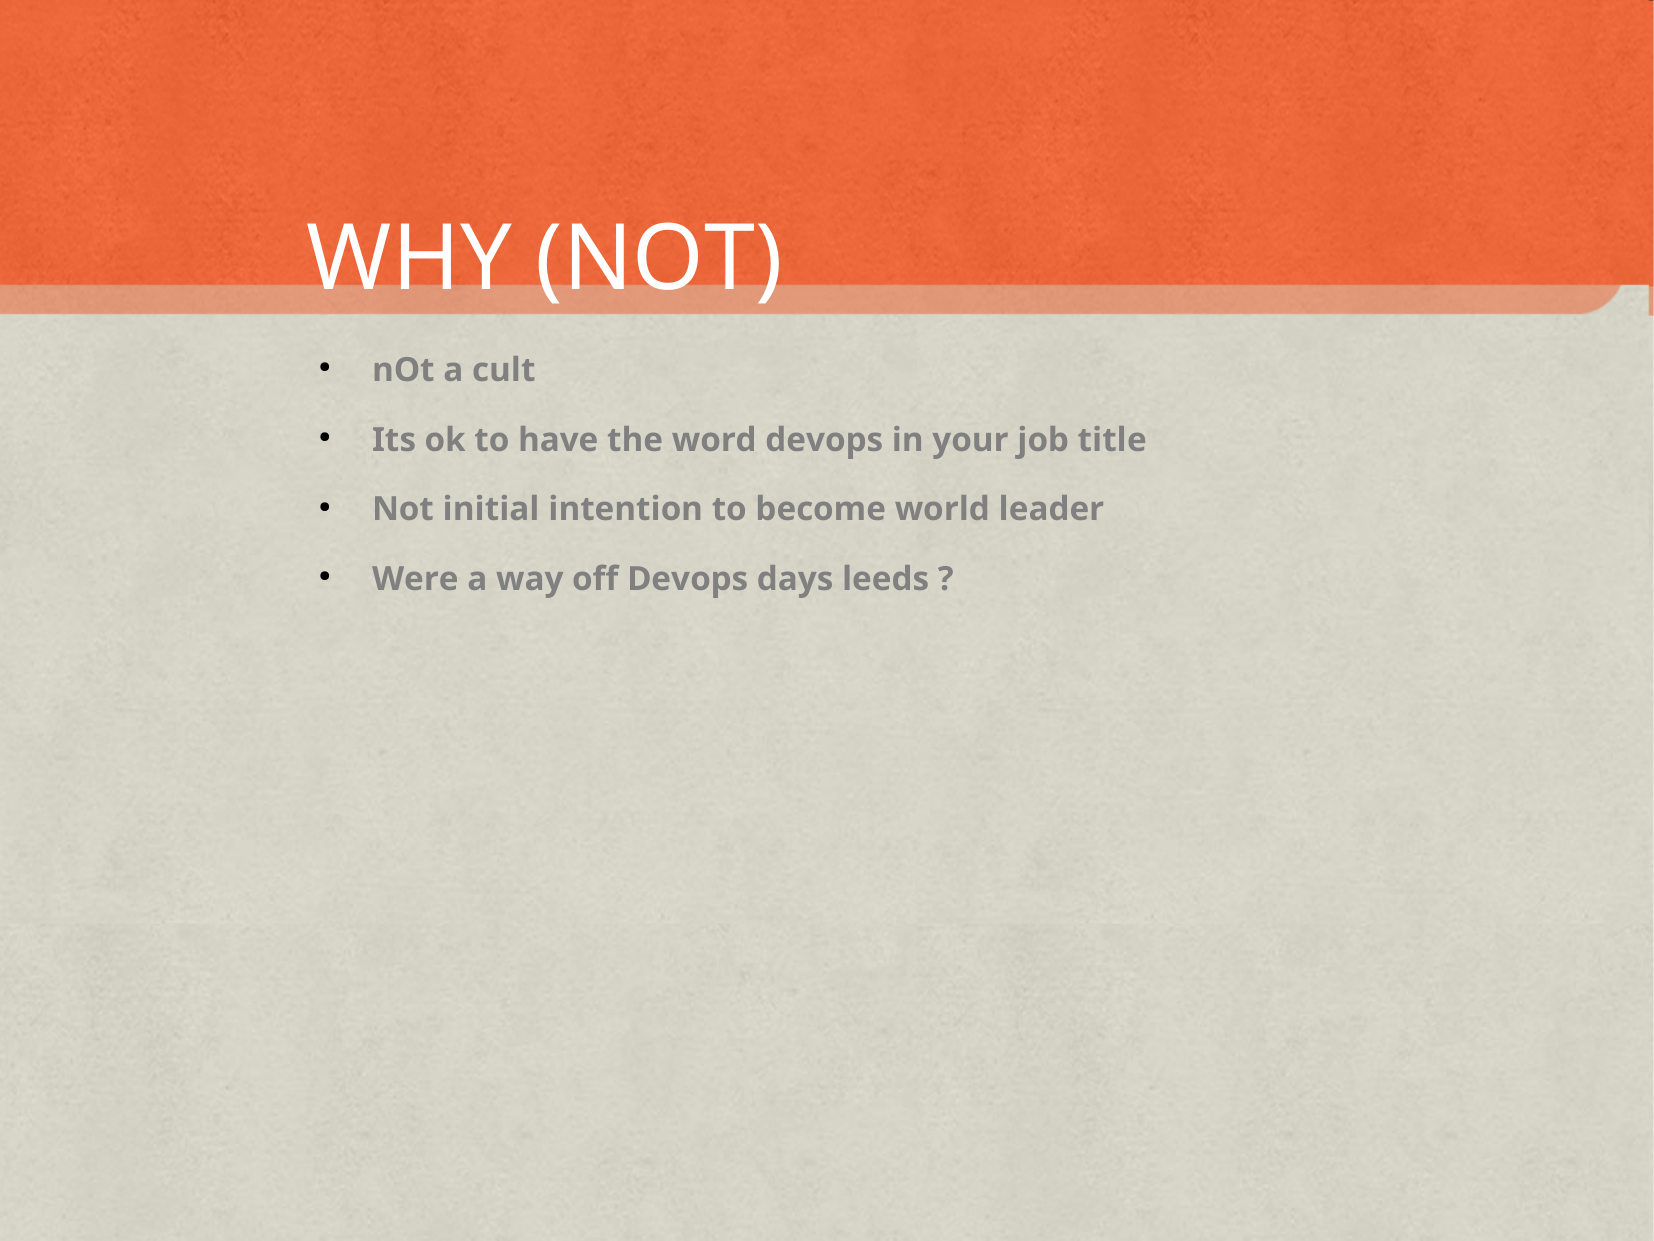

# WHY (NOT)
nOt a cult
Its ok to have the word devops in your job title
Not initial intention to become world leader
Were a way off Devops days leeds ?